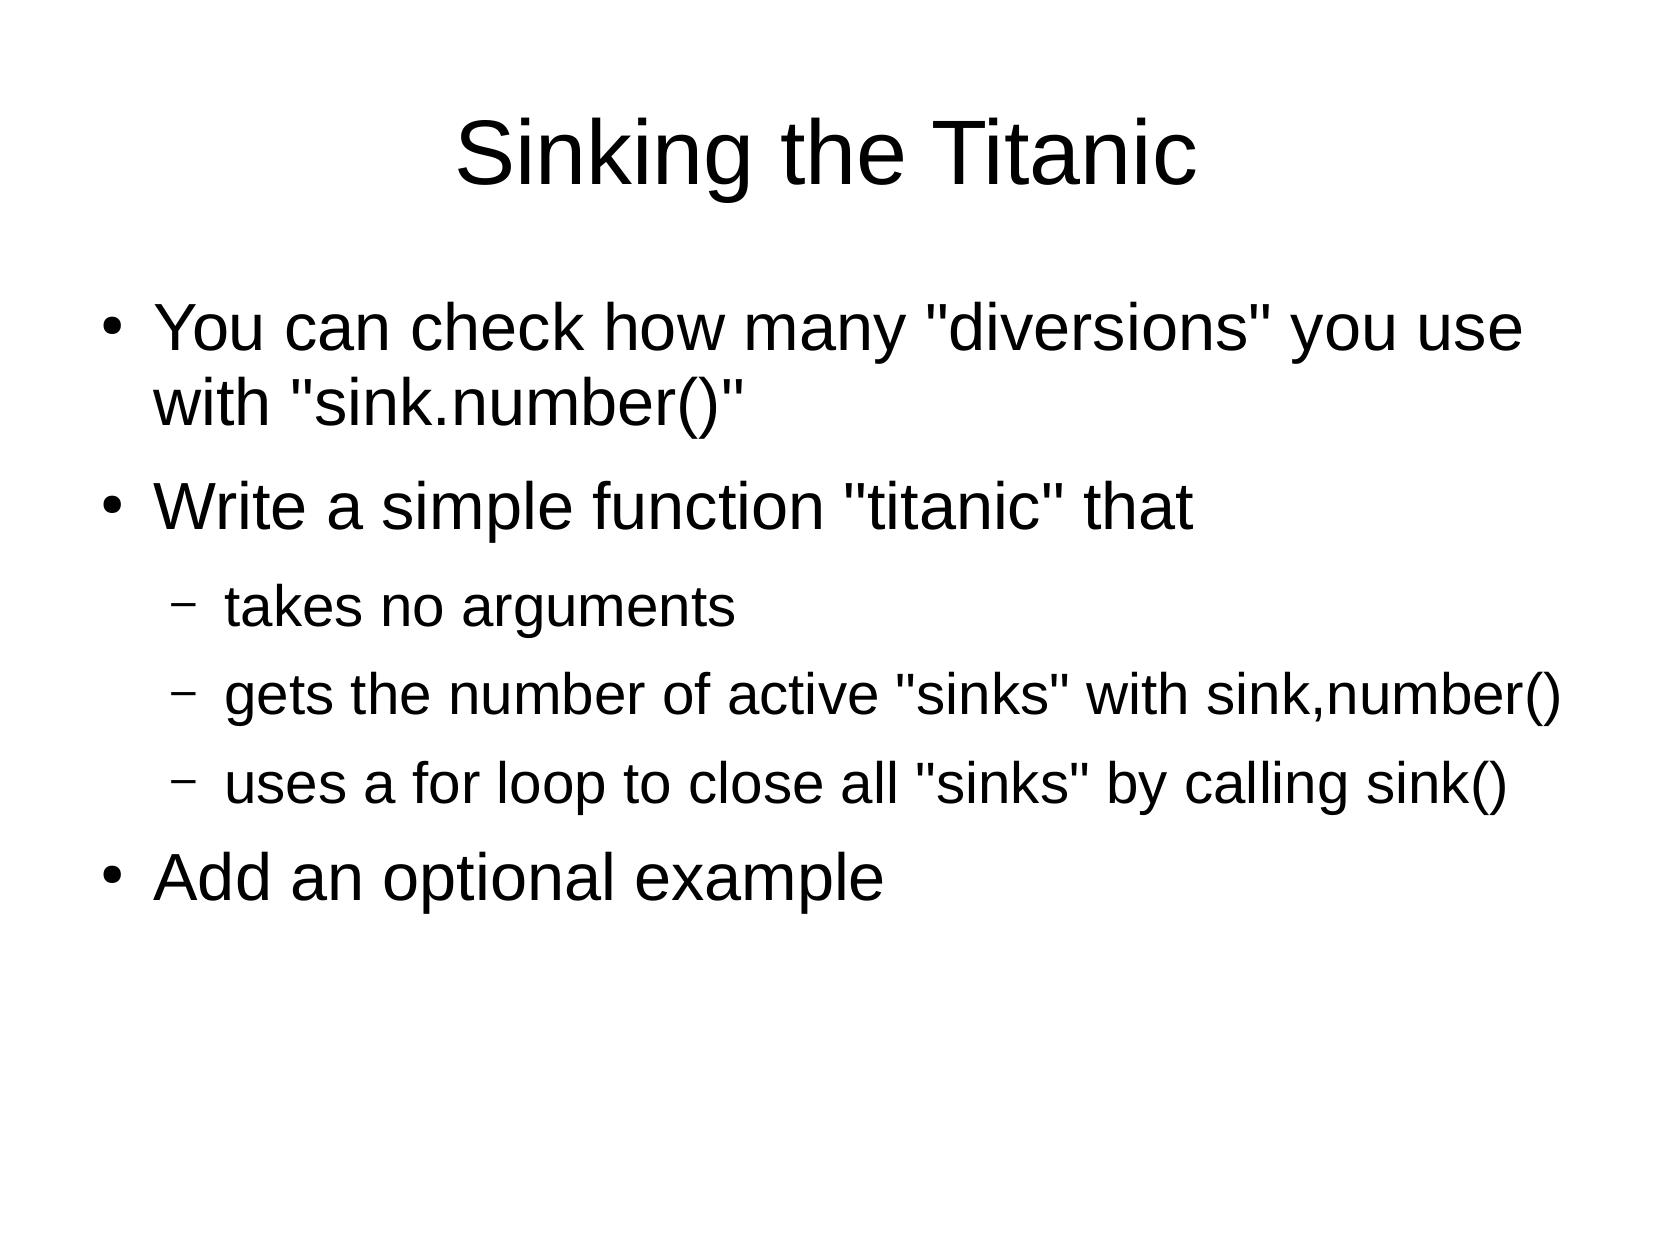

# Sinking the Titanic
You can check how many "diversions" you use with "sink.number()"
Write a simple function "titanic" that
takes no arguments
gets the number of active "sinks" with sink,number()
uses a for loop to close all "sinks" by calling sink()
Add an optional example